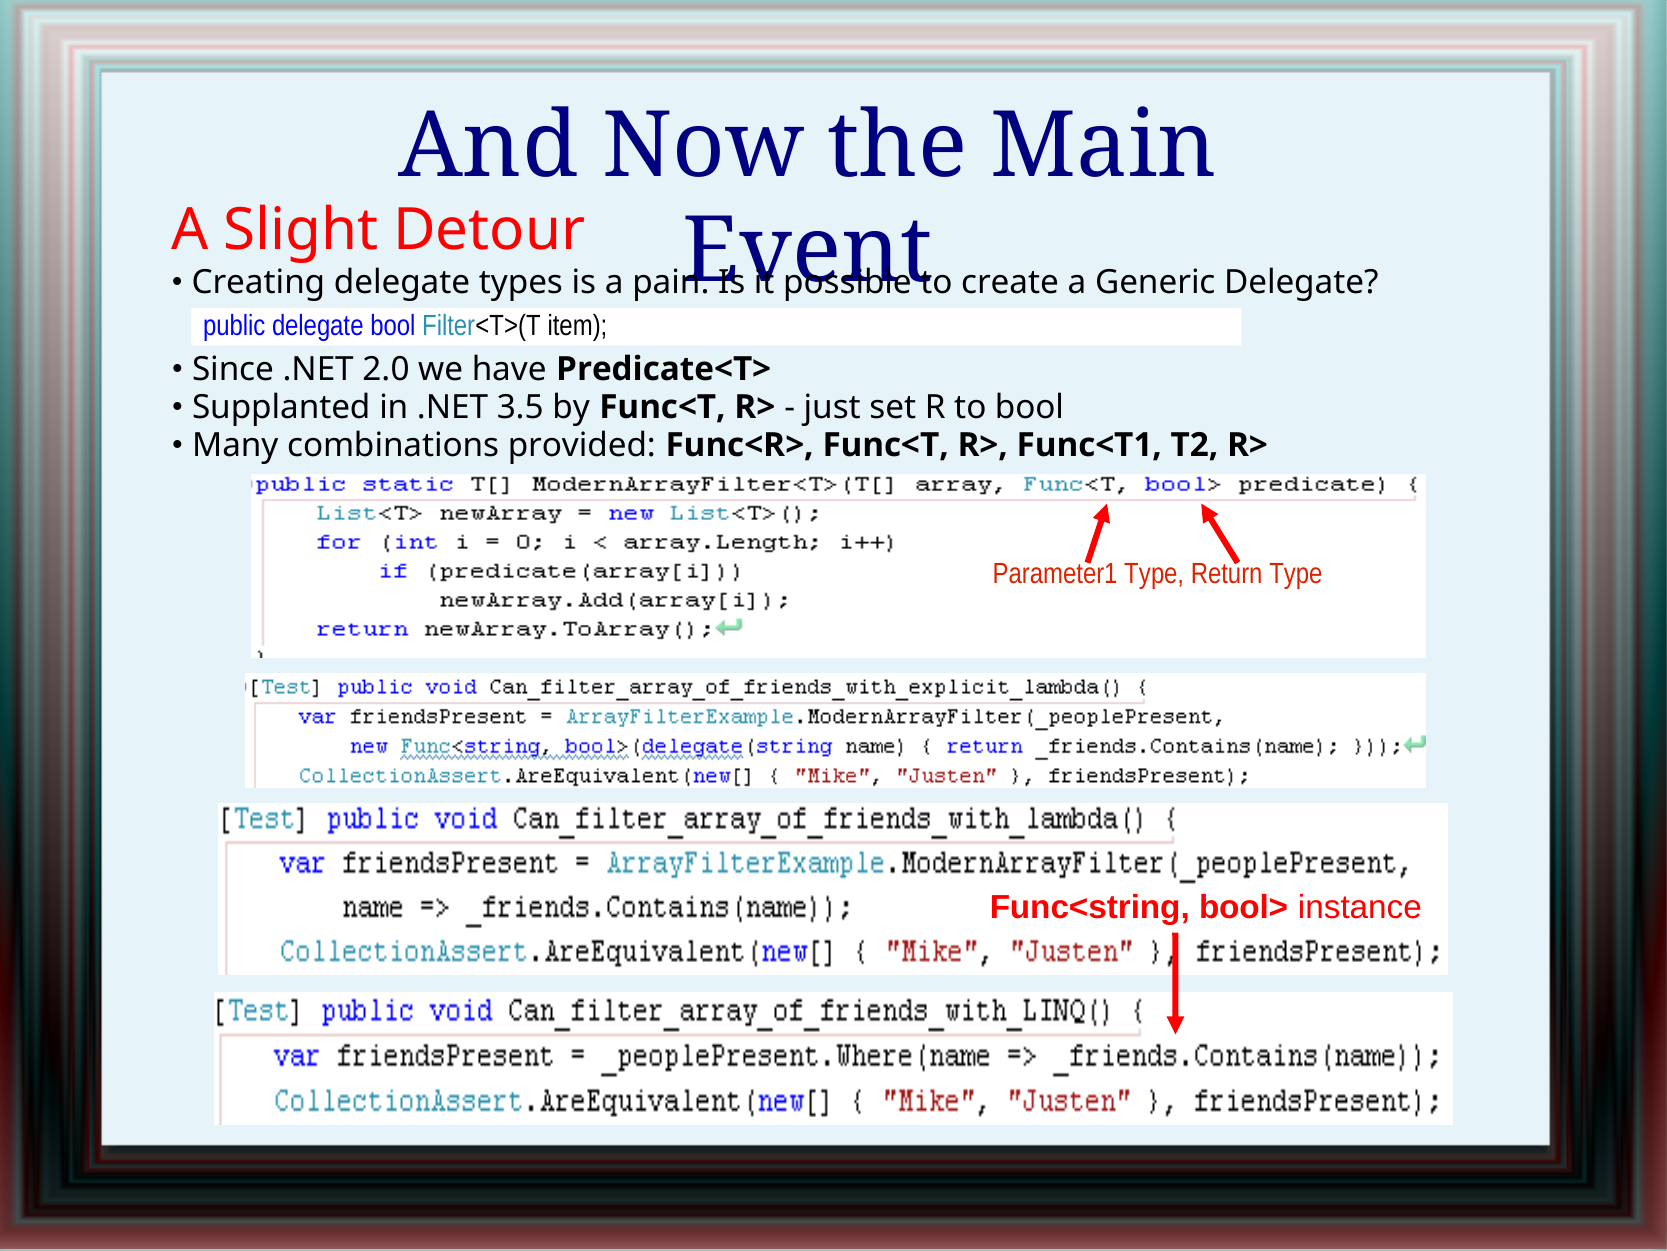

And Now the Main Event
A Slight Detour
 Creating delegate types is a pain. Is it possible to create a Generic Delegate?
public delegate bool Filter<T>(T item);
 Since .NET 2.0 we have Predicate<T>
 Supplanted in .NET 3.5 by Func<T, R> - just set R to bool
 Many combinations provided: Func<R>, Func<T, R>, Func<T1, T2, R>
Parameter1 Type, Return Type
Func<string, bool> instance